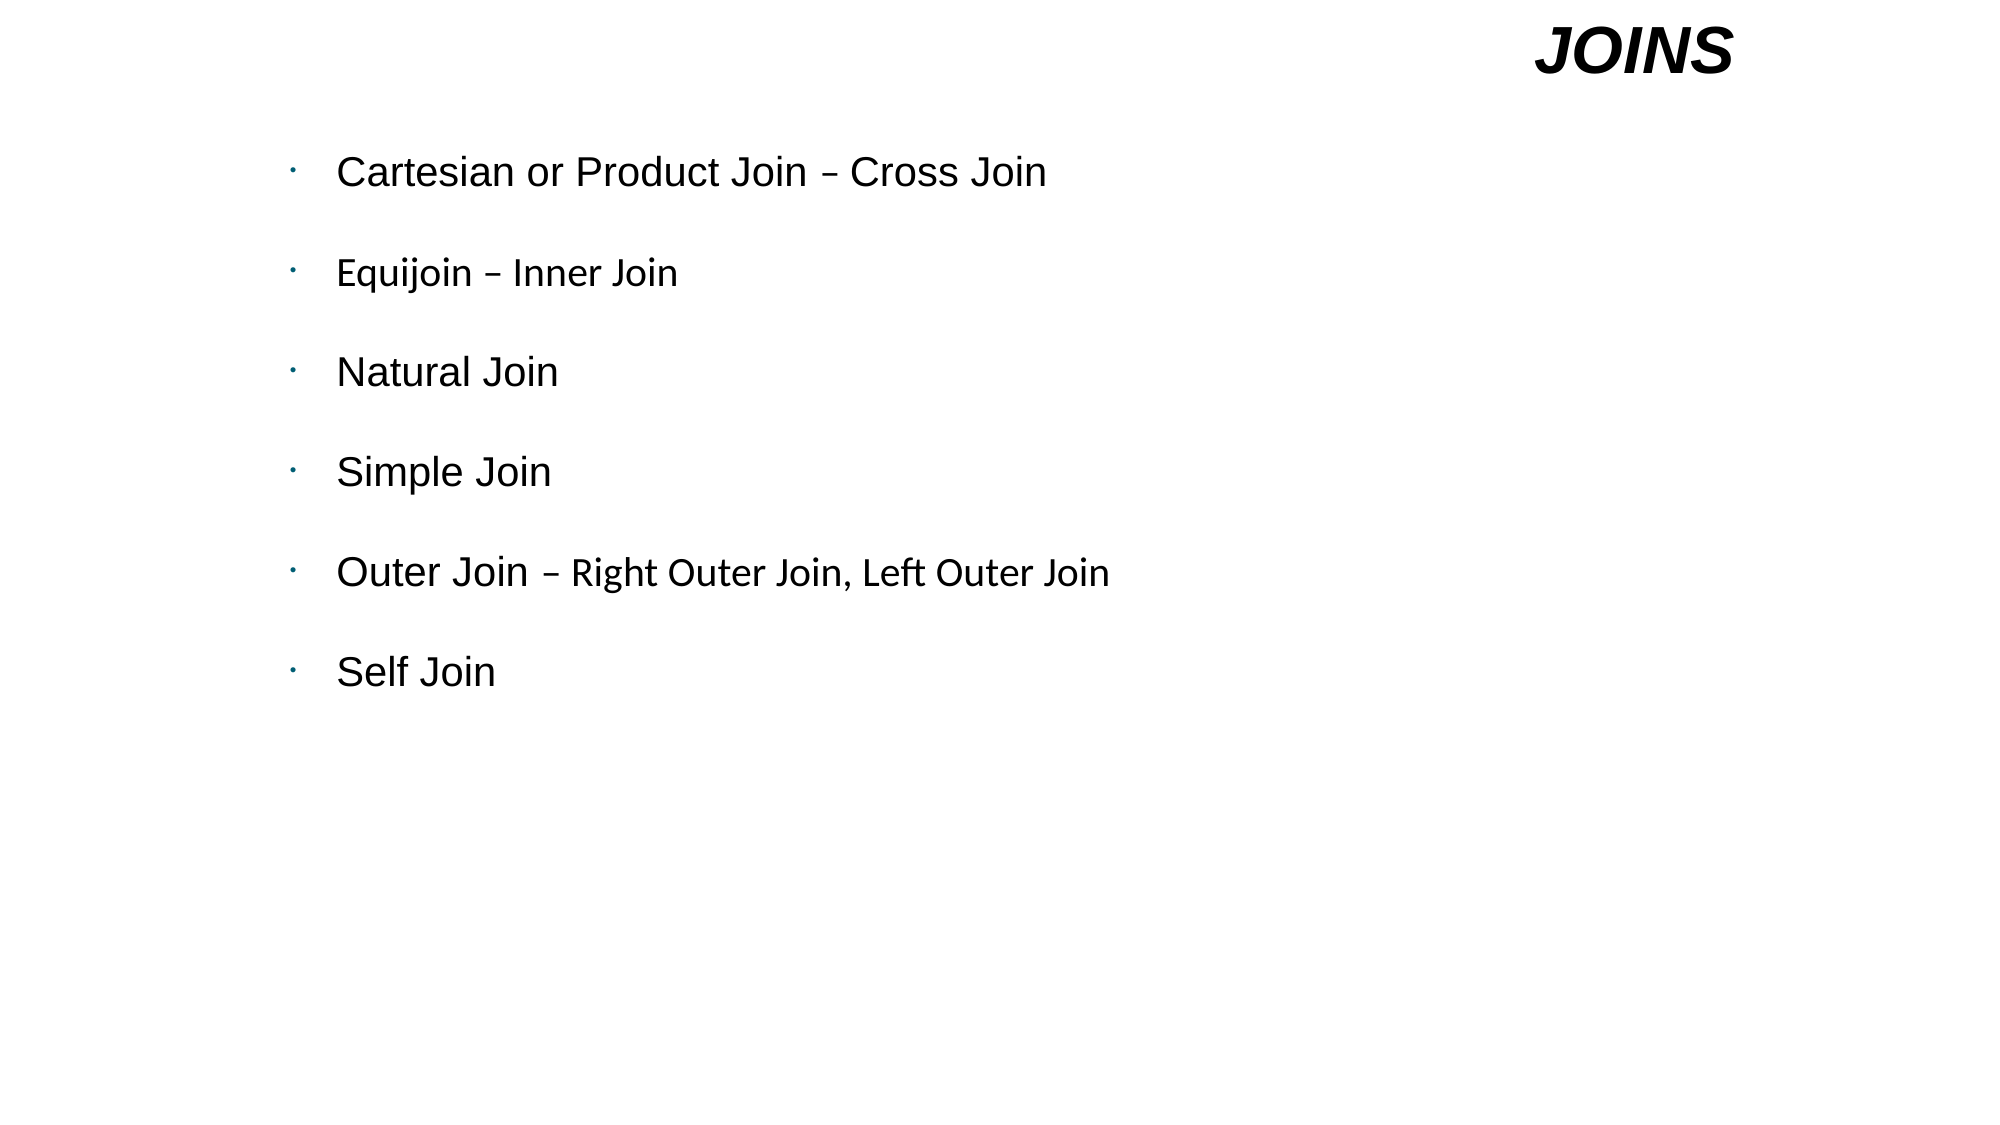

JOINS
Cartesian or Product Join – Cross Join
Equijoin – Inner Join
Natural Join
Simple Join
Outer Join – Right Outer Join, Left Outer Join
Self Join